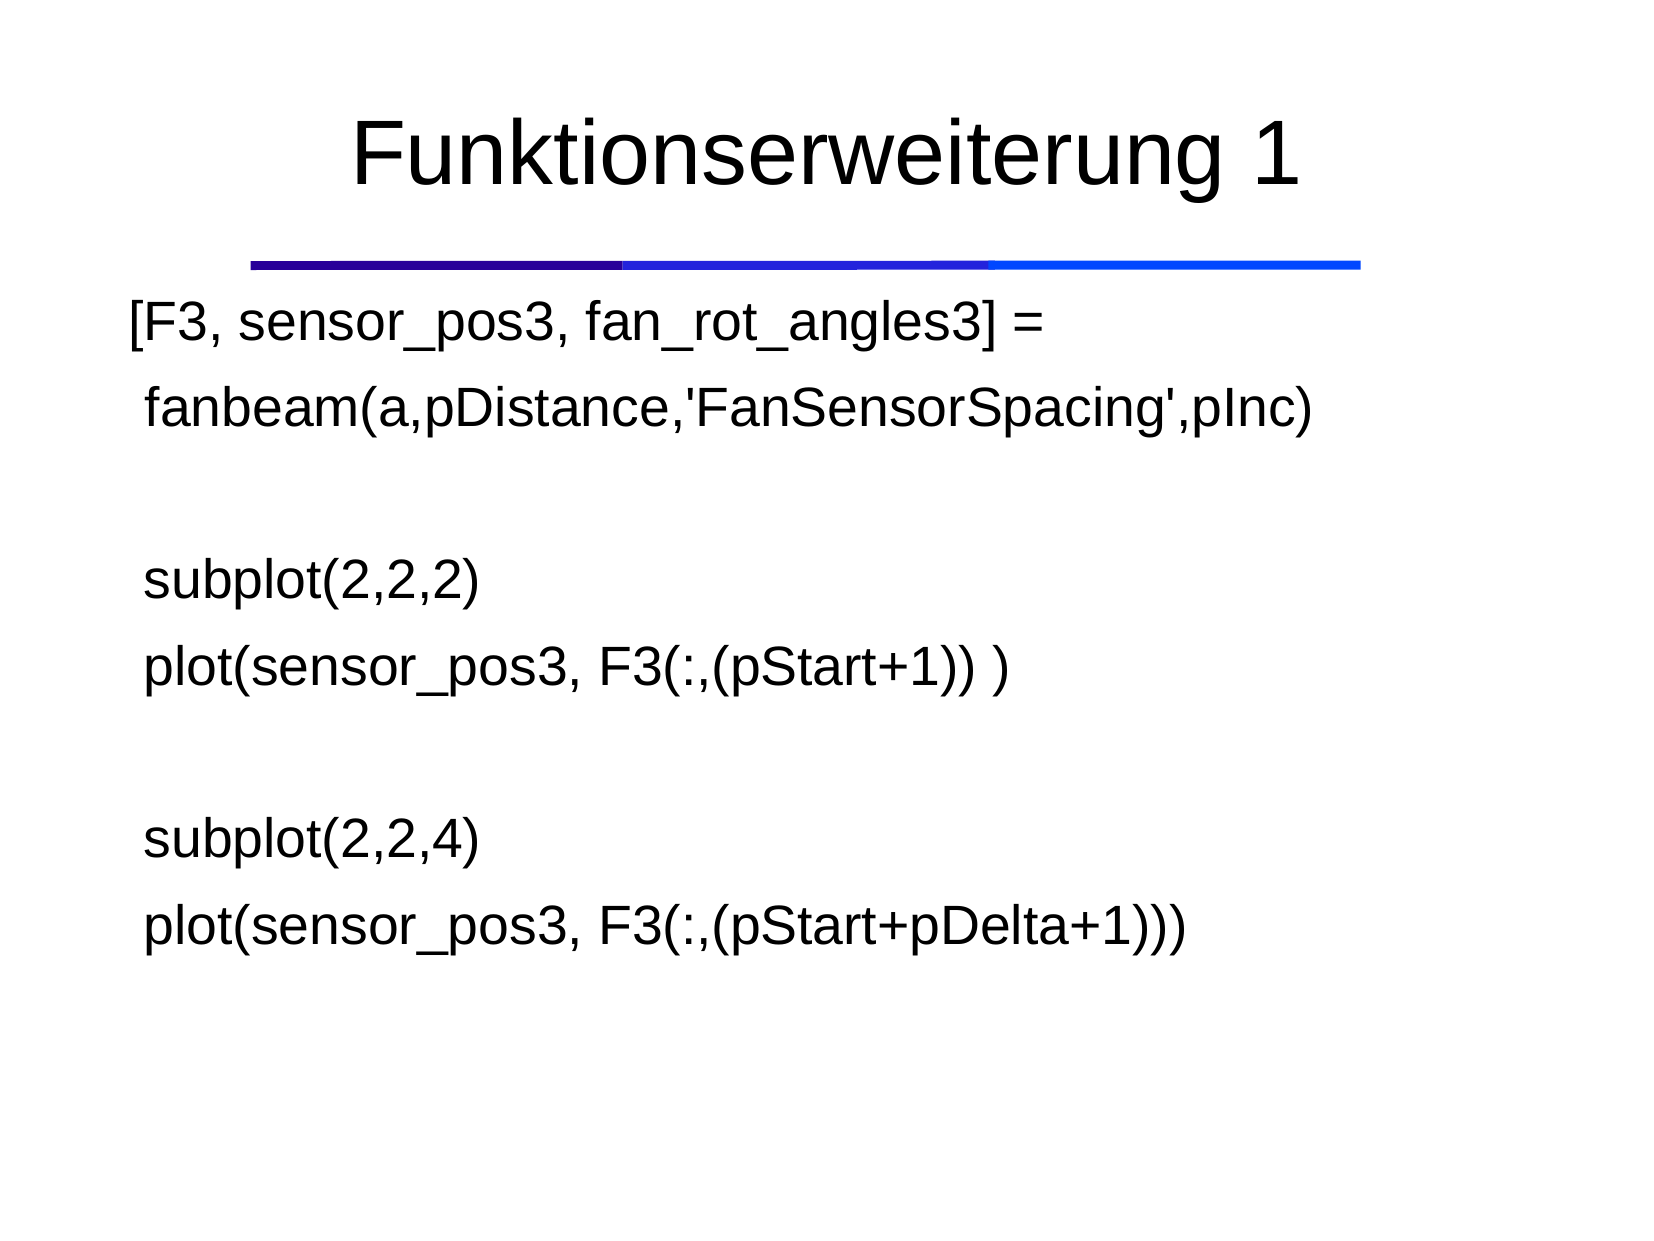

# Funktionserweiterung 1
 [F3, sensor_pos3, fan_rot_angles3] =
 	fanbeam(a,pDistance,'FanSensorSpacing',pInc)
 subplot(2,2,2)
 plot(sensor_pos3, F3(:,(pStart+1)) )
 subplot(2,2,4)
 plot(sensor_pos3, F3(:,(pStart+pDelta+1)))